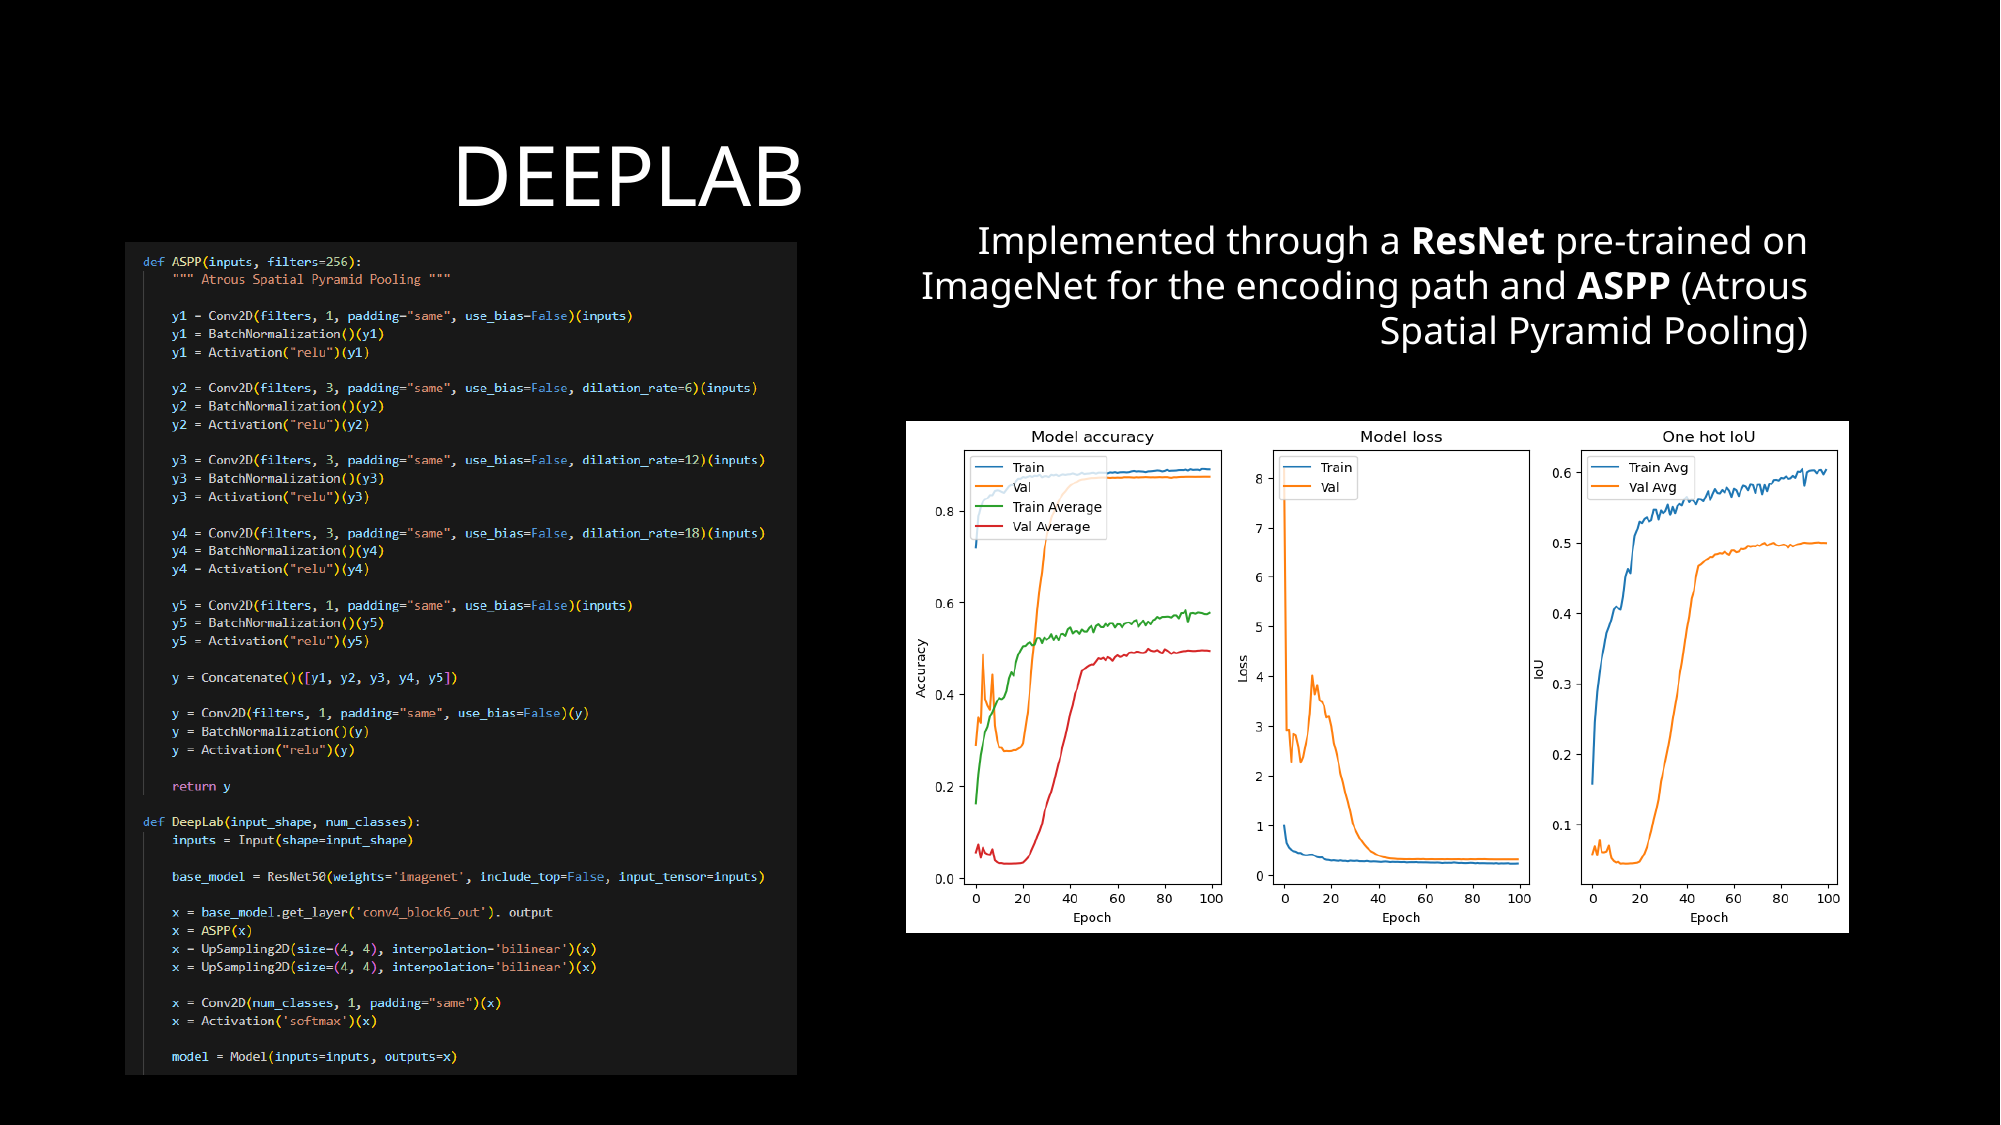

# DEEPlab
Implemented through a ResNet pre-trained on ImageNet for the encoding path and ASPP (Atrous Spatial Pyramid Pooling)